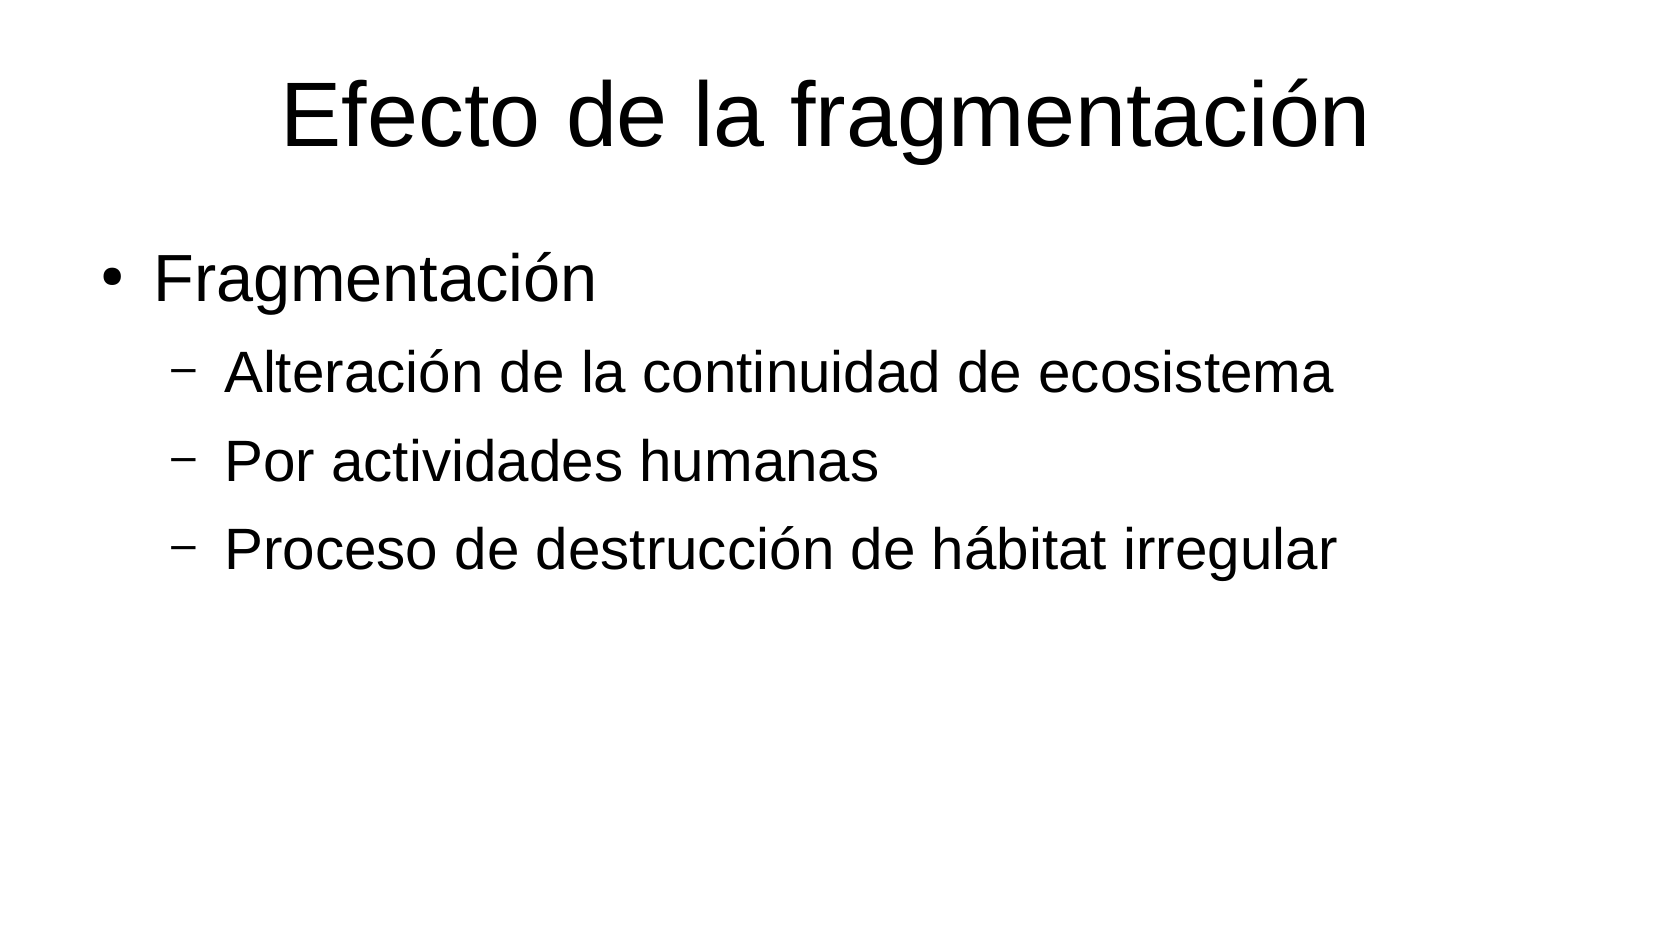

# Efecto de la fragmentación
Fragmentación
Alteración de la continuidad de ecosistema
Por actividades humanas
Proceso de destrucción de hábitat irregular